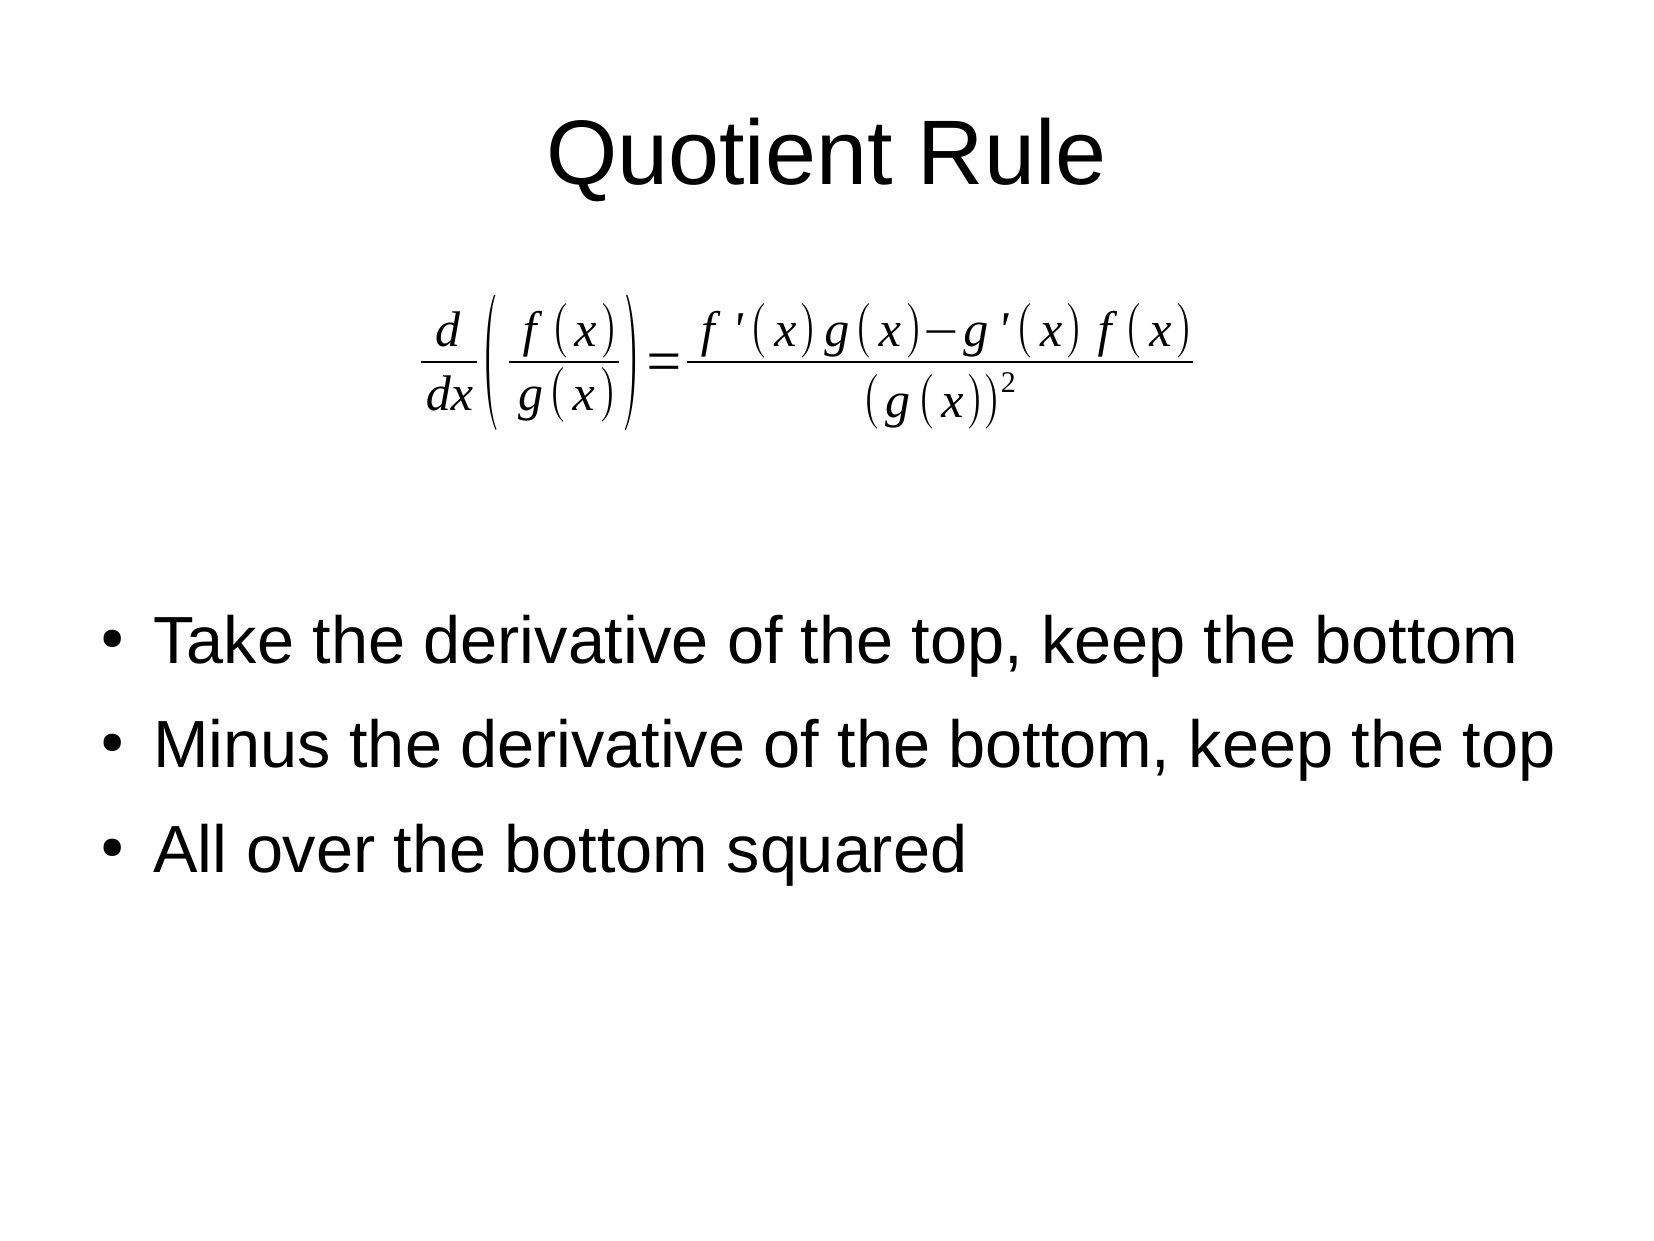

# Quotient Rule
Take the derivative of the top, keep the bottom
Minus the derivative of the bottom, keep the top
All over the bottom squared